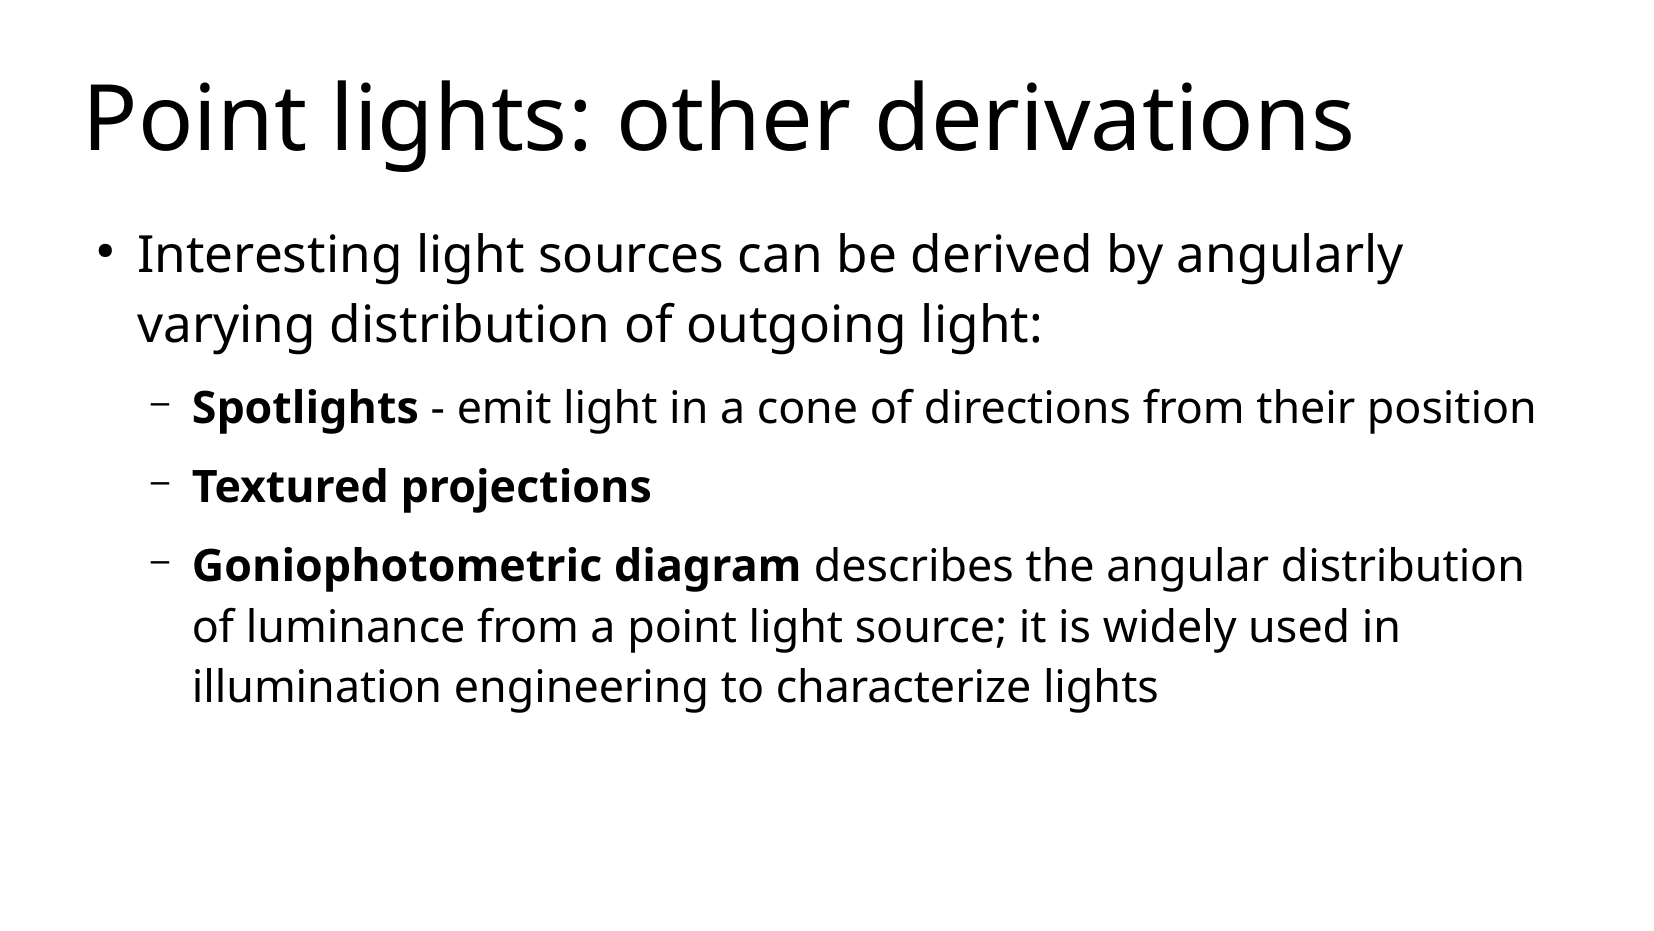

# Point lights: other derivations
Interesting light sources can be derived by angularly varying distribution of outgoing light:
Spotlights - emit light in a cone of directions from their position
Textured projections
Goniophotometric diagram describes the angular distribution of luminance from a point light source; it is widely used in illumination engineering to characterize lights